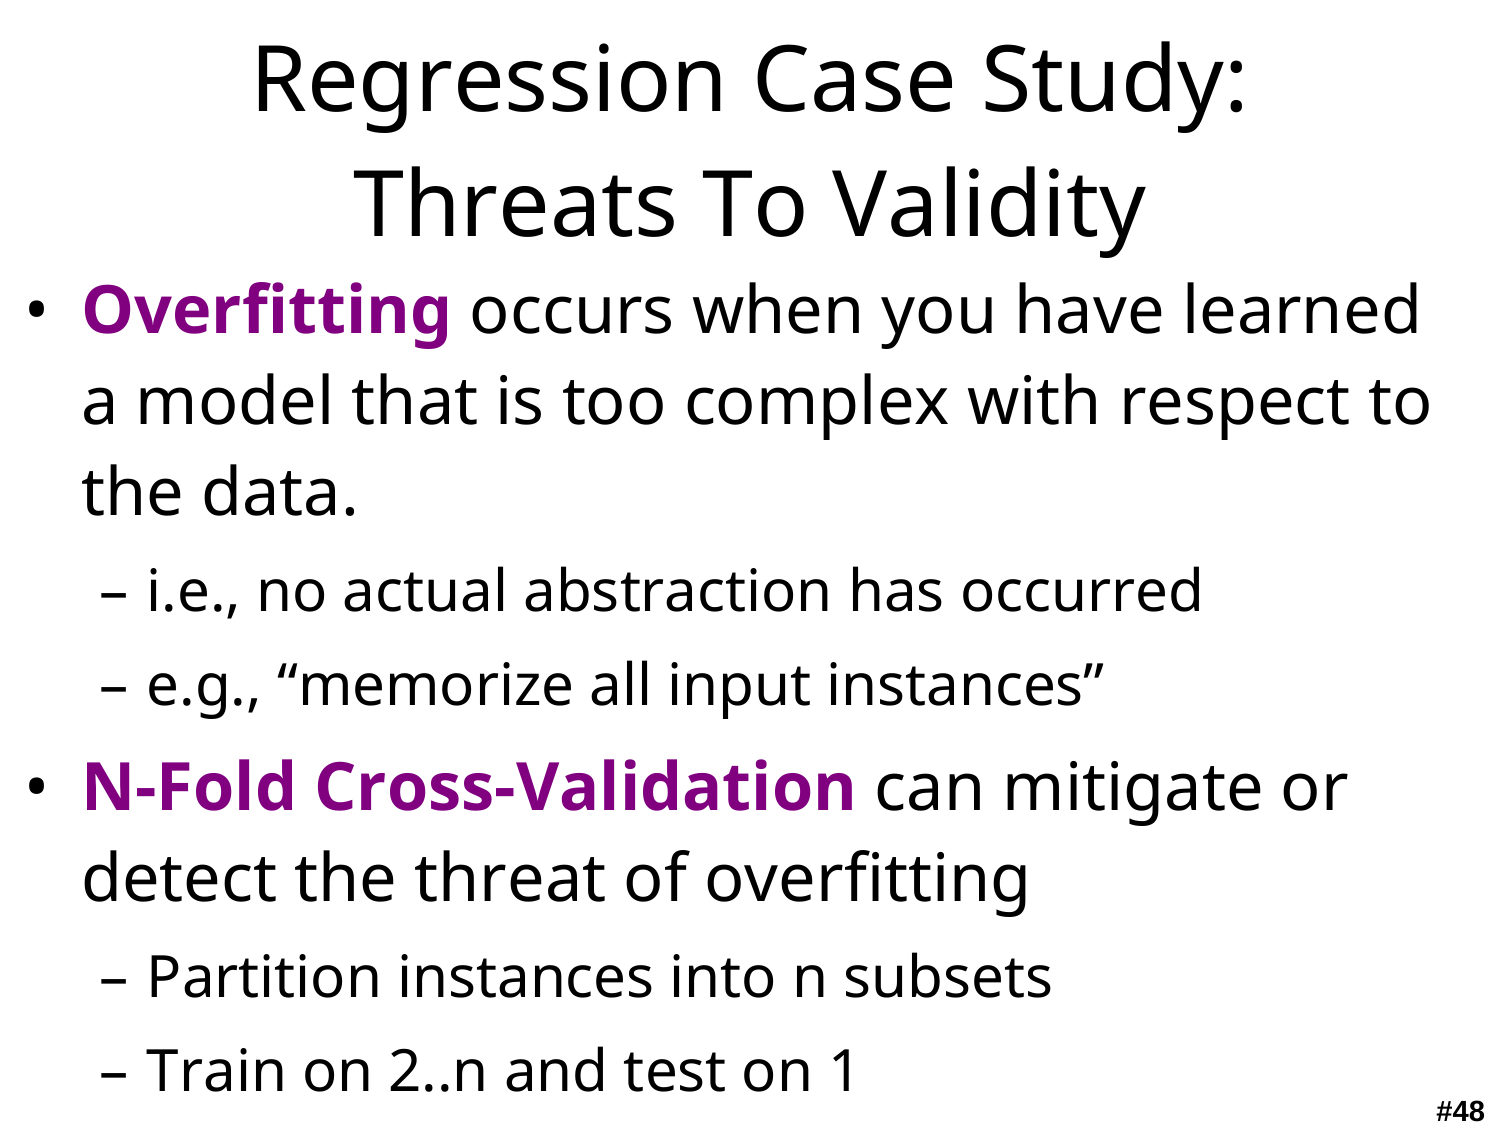

# Regression Case Study: Threats To Validity
Overfitting occurs when you have learned a model that is too complex with respect to the data.
i.e., no actual abstraction has occurred
e.g., “memorize all input instances”
N-Fold Cross-Validation can mitigate or detect the threat of overfitting
Partition instances into n subsets
Train on 2..n and test on 1
Train on 1, 3..n and test on 2, etc.
48